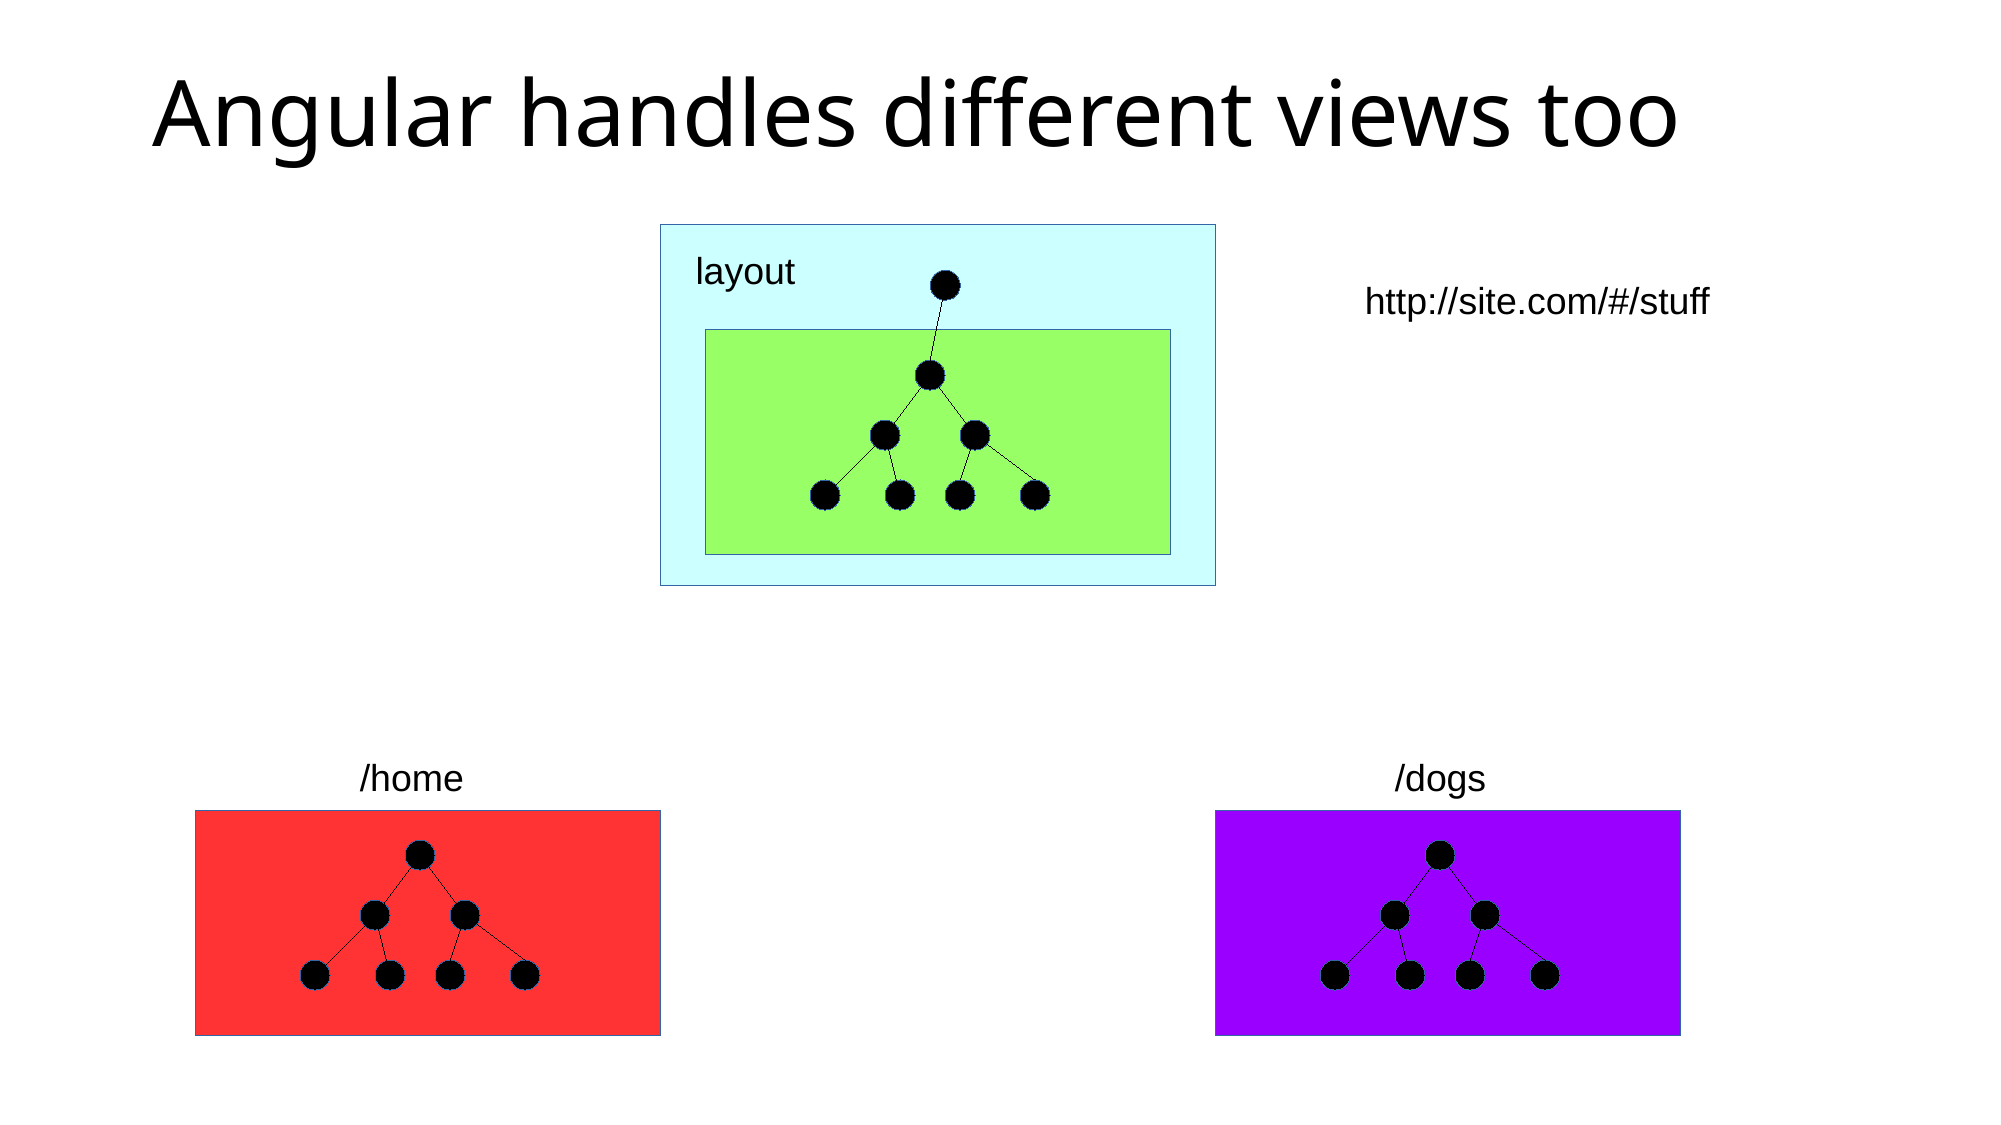

# Angular handles different views too
layout
http://site.com/#/stuff
/home
/dogs